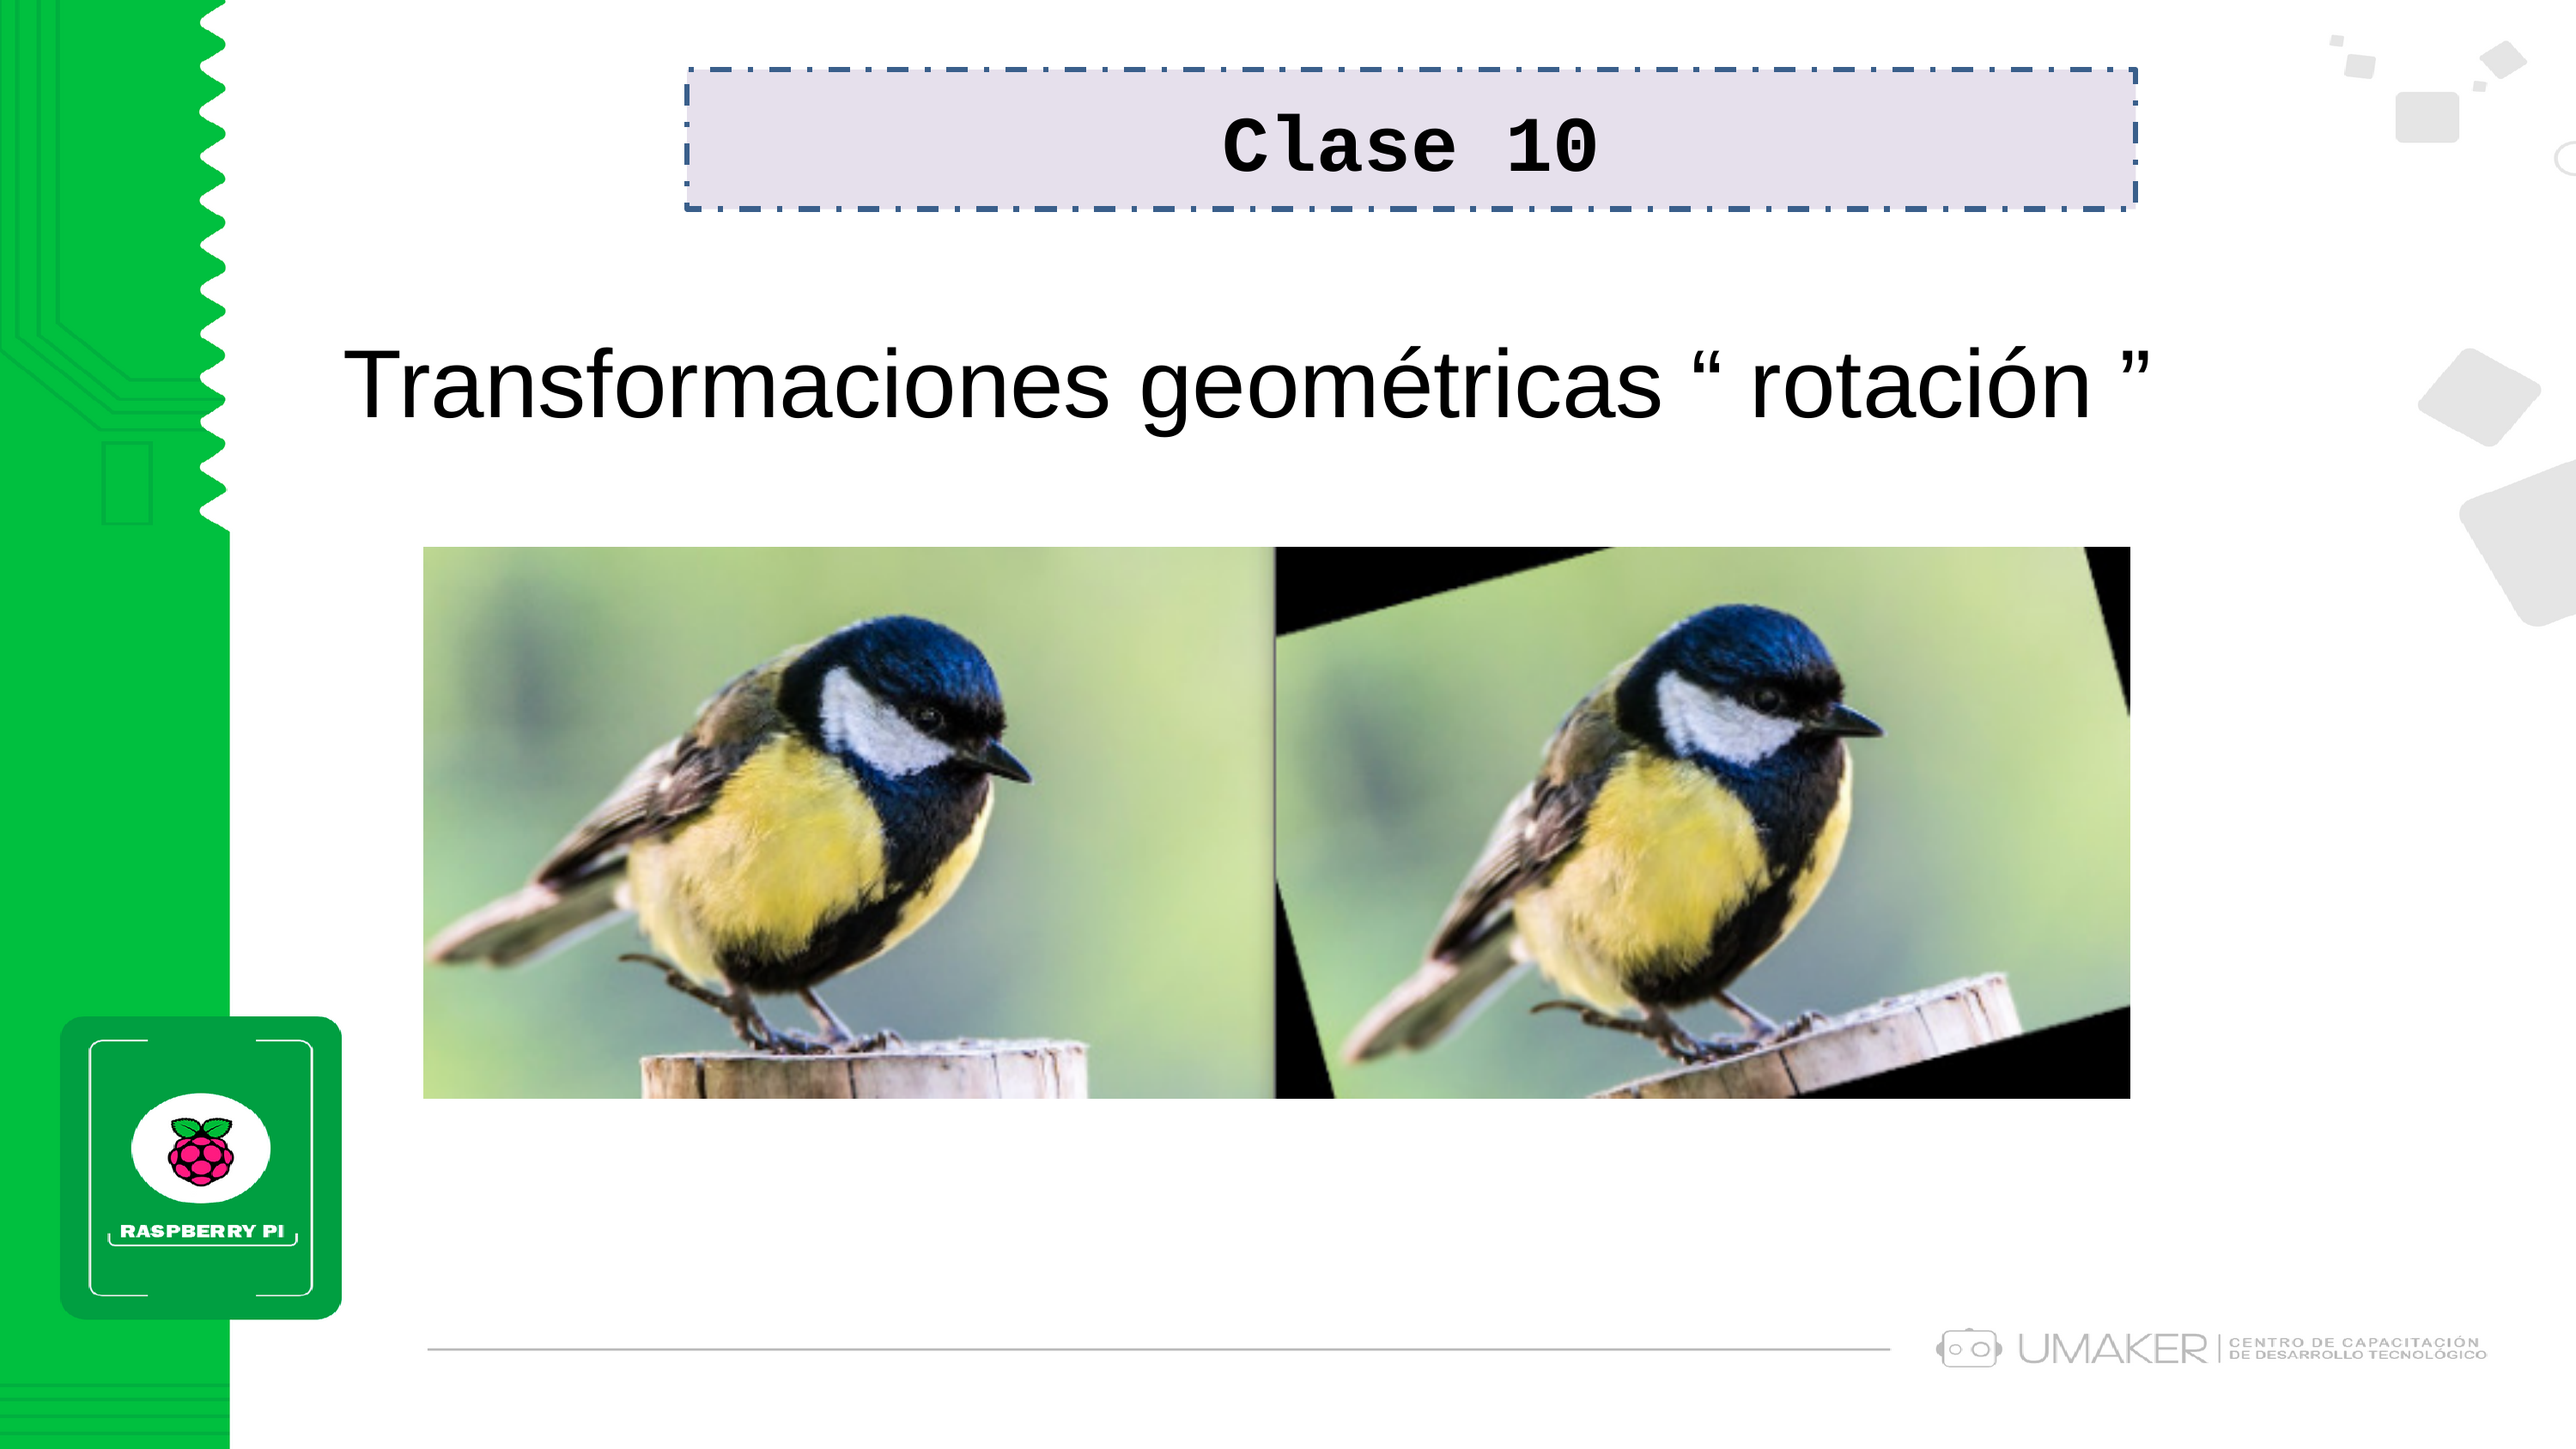

Clase 10
Transformaciones geométricas “ rotación ”